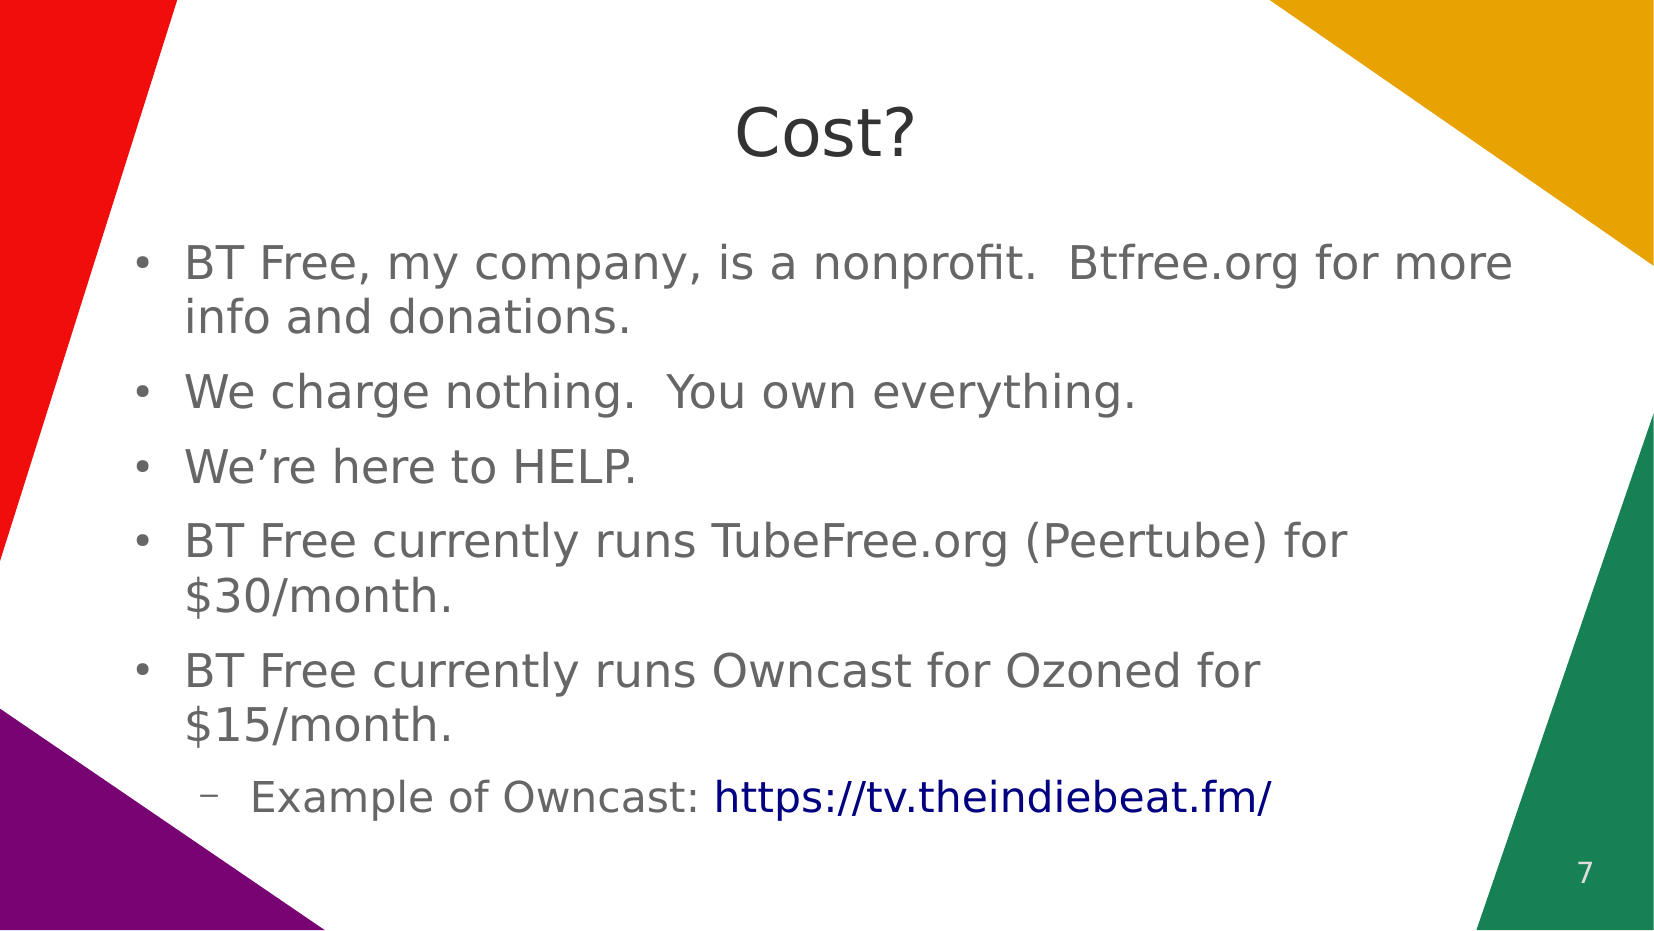

# Cost?
BT Free, my company, is a nonprofit. Btfree.org for more info and donations.
We charge nothing. You own everything.
We’re here to HELP.
BT Free currently runs TubeFree.org (Peertube) for $30/month.
BT Free currently runs Owncast for Ozoned for $15/month.
Example of Owncast: https://tv.theindiebeat.fm/
7